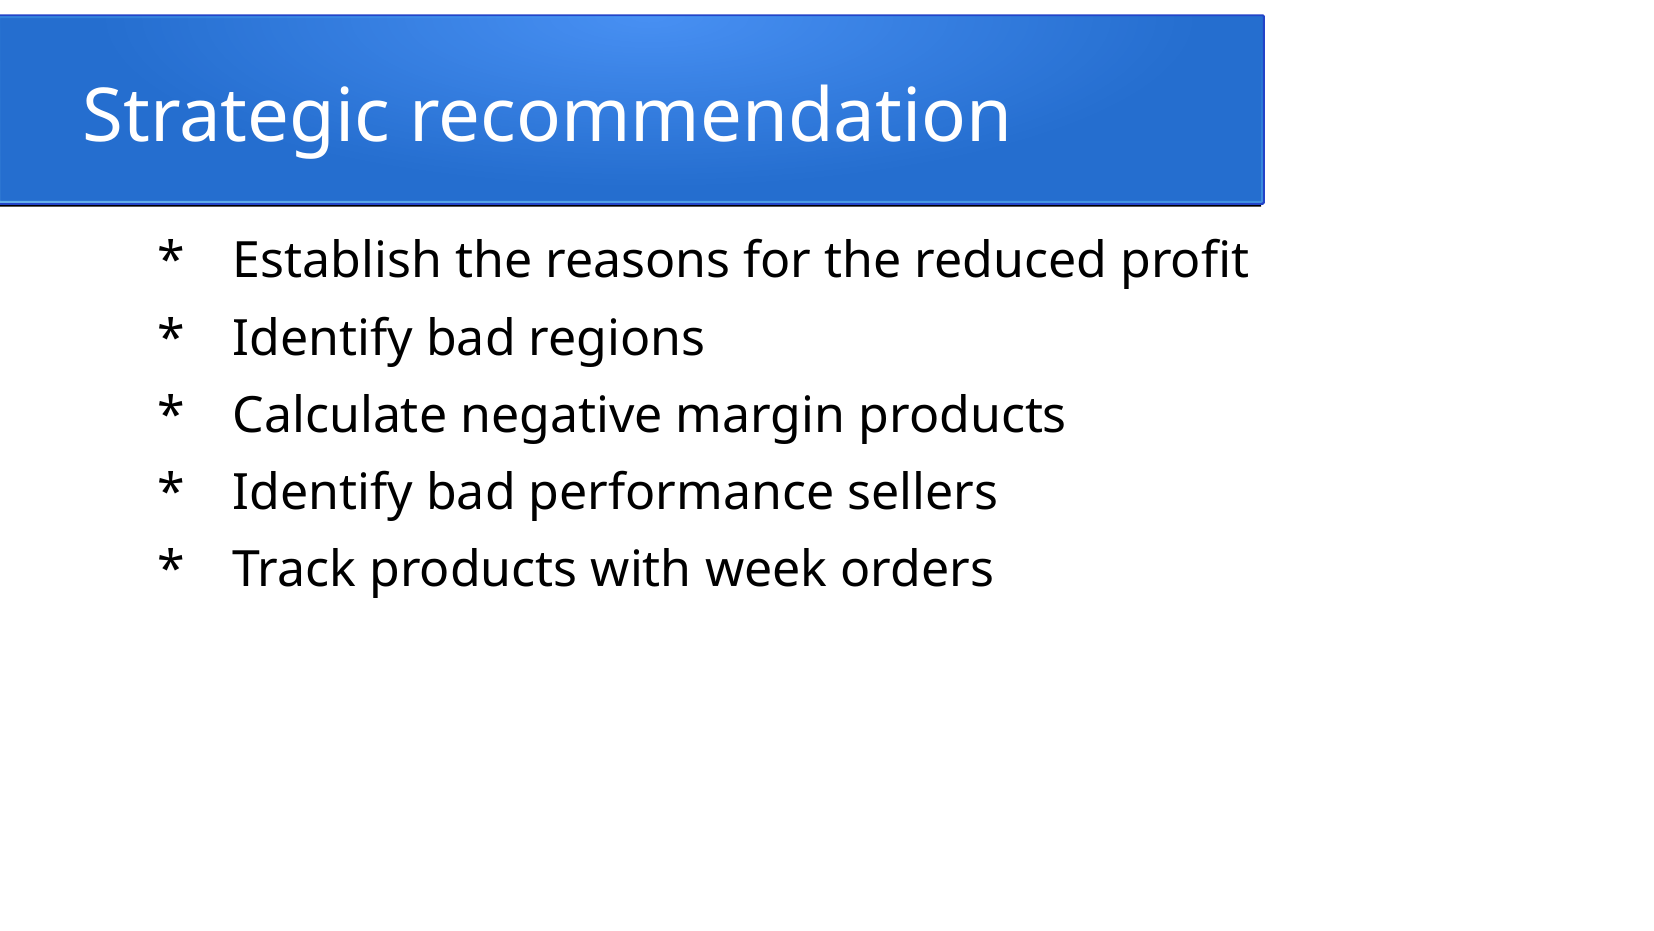

# Strategic recommendation
	*	Establish the reasons for the reduced profit
	*	Identify bad regions
	*	Calculate negative margin products
	*	Identify bad performance sellers
	*	Track products with week orders